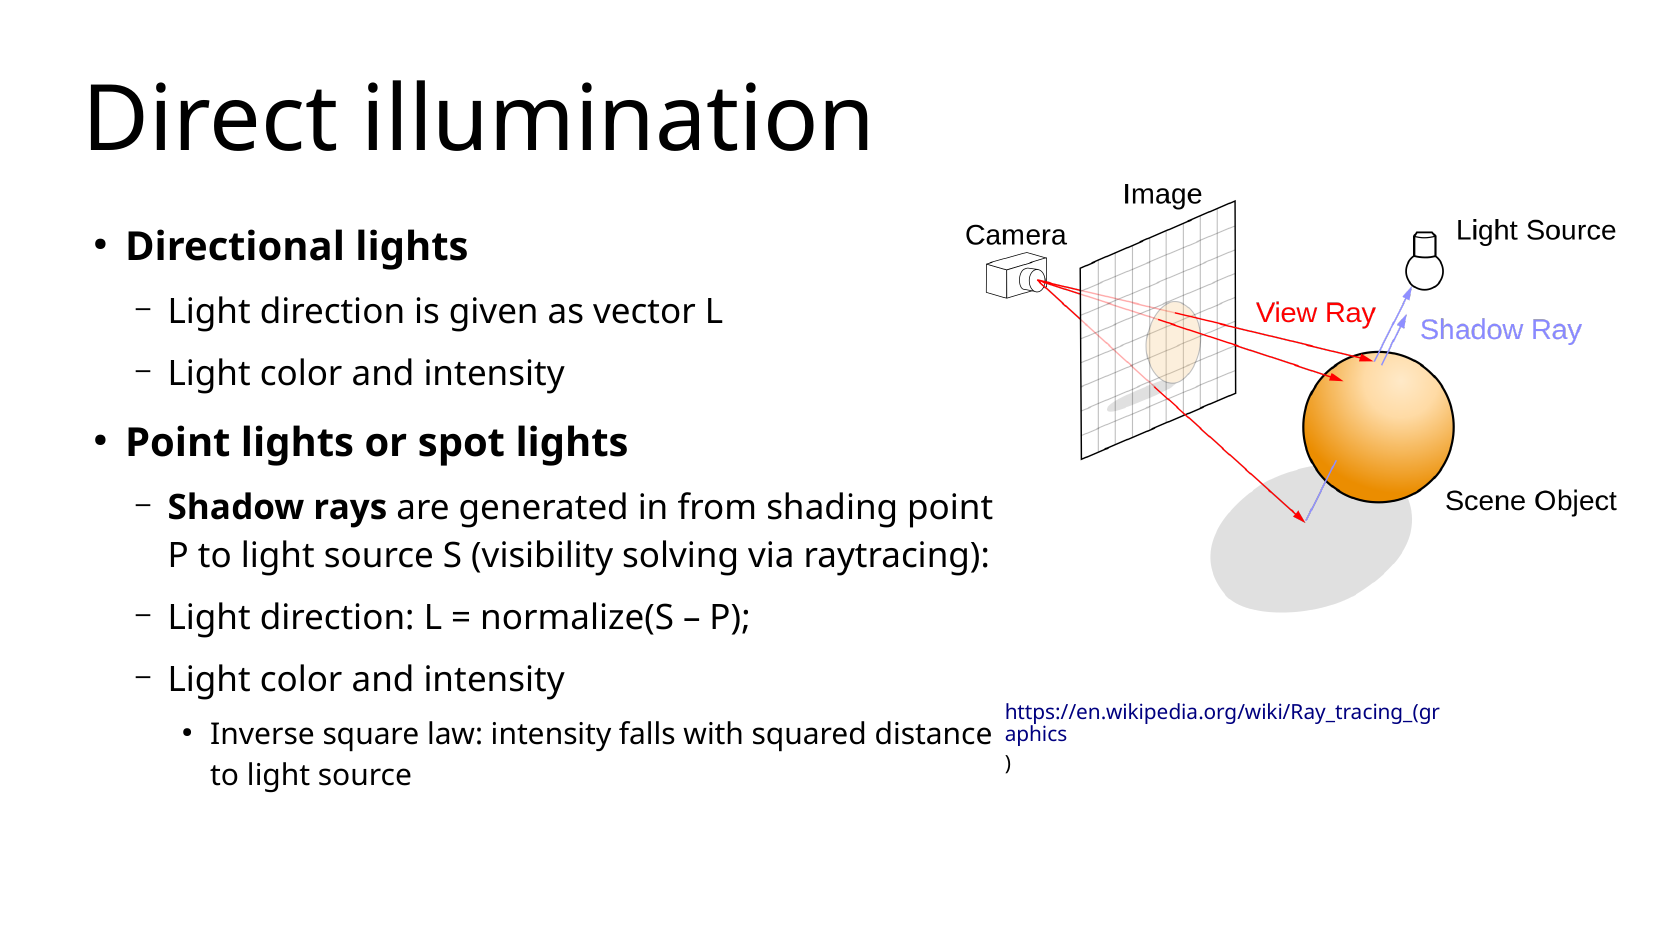

# Direct illumination
Directional lights
Light direction is given as vector L
Light color and intensity
Point lights or spot lights
Shadow rays are generated in from shading point P to light source S (visibility solving via raytracing):
Light direction: L = normalize(S – P);
Light color and intensity
Inverse square law: intensity falls with squared distance to light source
https://en.wikipedia.org/wiki/Ray_tracing_(graphics)